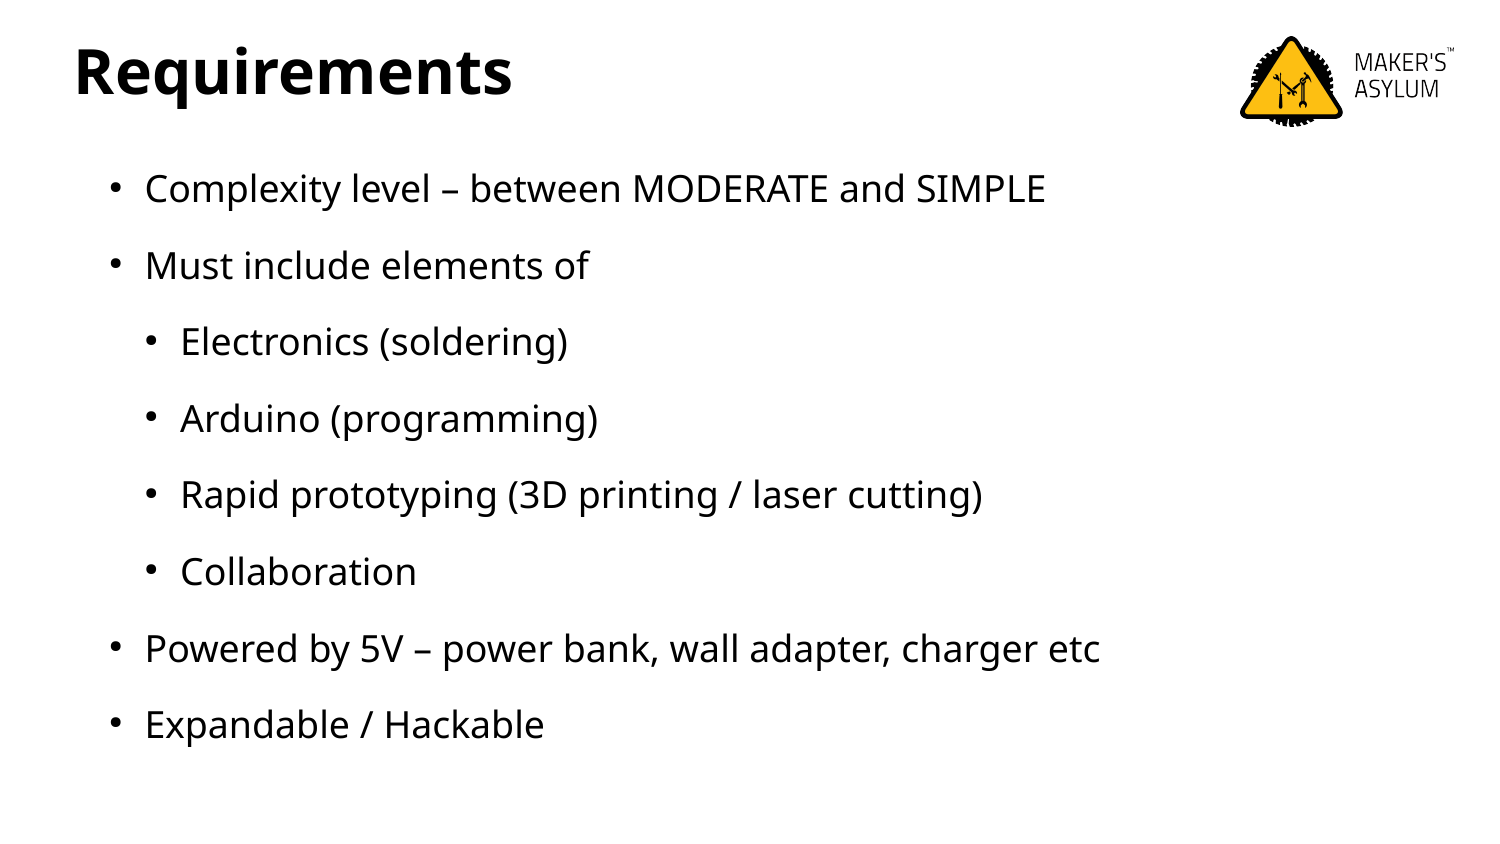

Requirements
Complexity level – between MODERATE and SIMPLE
Must include elements of
Electronics (soldering)
Arduino (programming)
Rapid prototyping (3D printing / laser cutting)
Collaboration
Powered by 5V – power bank, wall adapter, charger etc
Expandable / Hackable